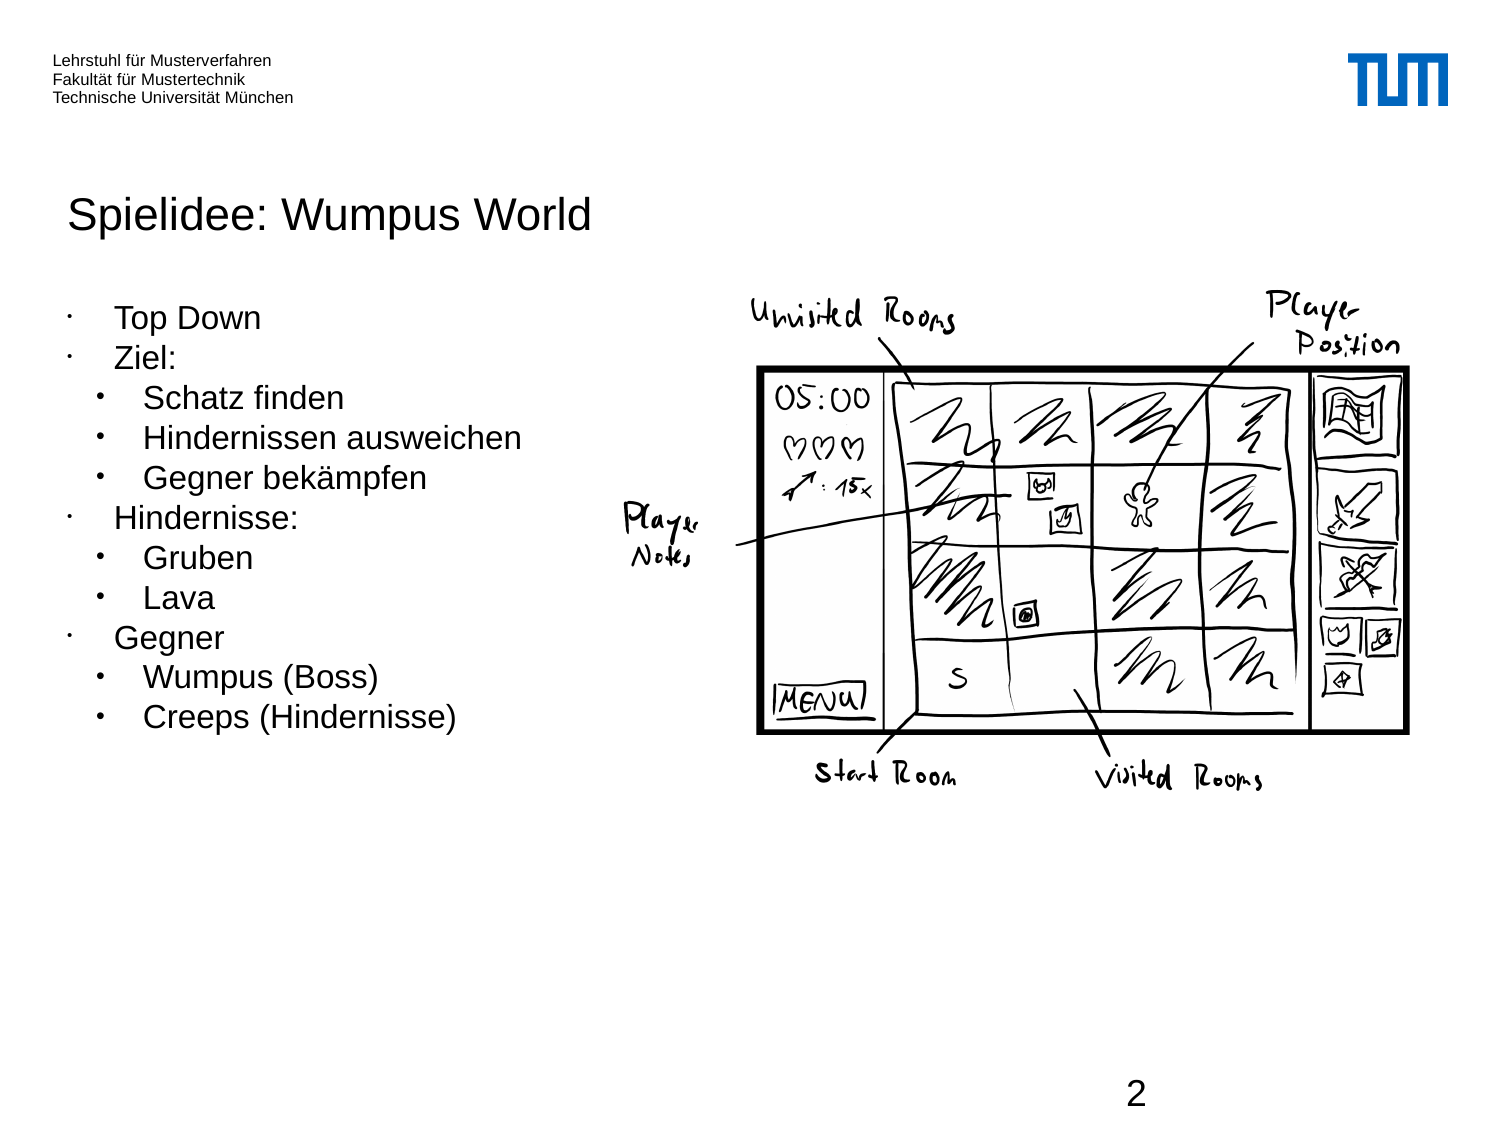

Spielidee: Wumpus World
# Top Down
Ziel:
Schatz finden
Hindernissen ausweichen
Gegner bekämpfen
Hindernisse:
Gruben
Lava
Gegner
Wumpus (Boss)
Creeps (Hindernisse)